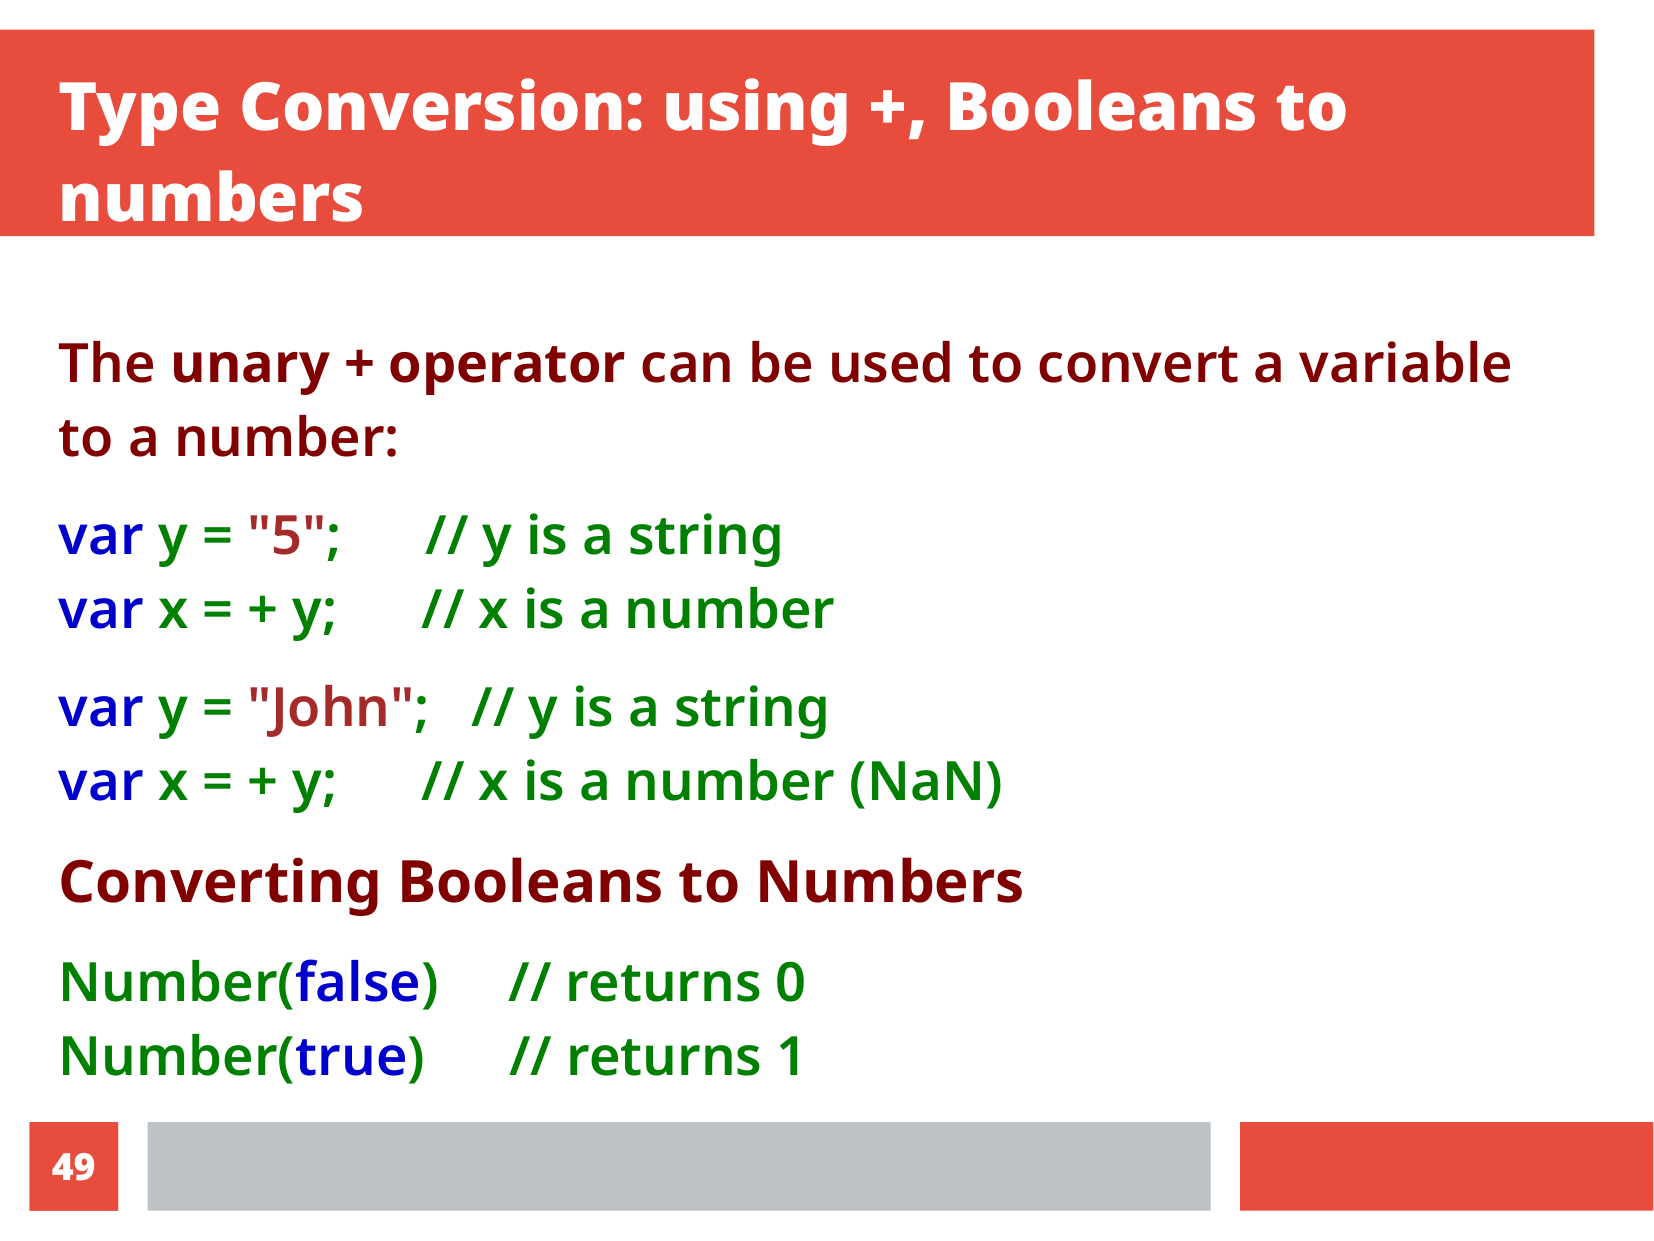

# Type Conversion: using +, Booleans to numbers
The unary + operator can be used to convert a variable to a number:
var y = "5";      // y is a string
var x = + y;      // x is a number
var y = "John";   // y is a string
var x = + y;      // x is a number (NaN)
Converting Booleans to Numbers
Number(false)     // returns 0
Number(true)      // returns 1
49